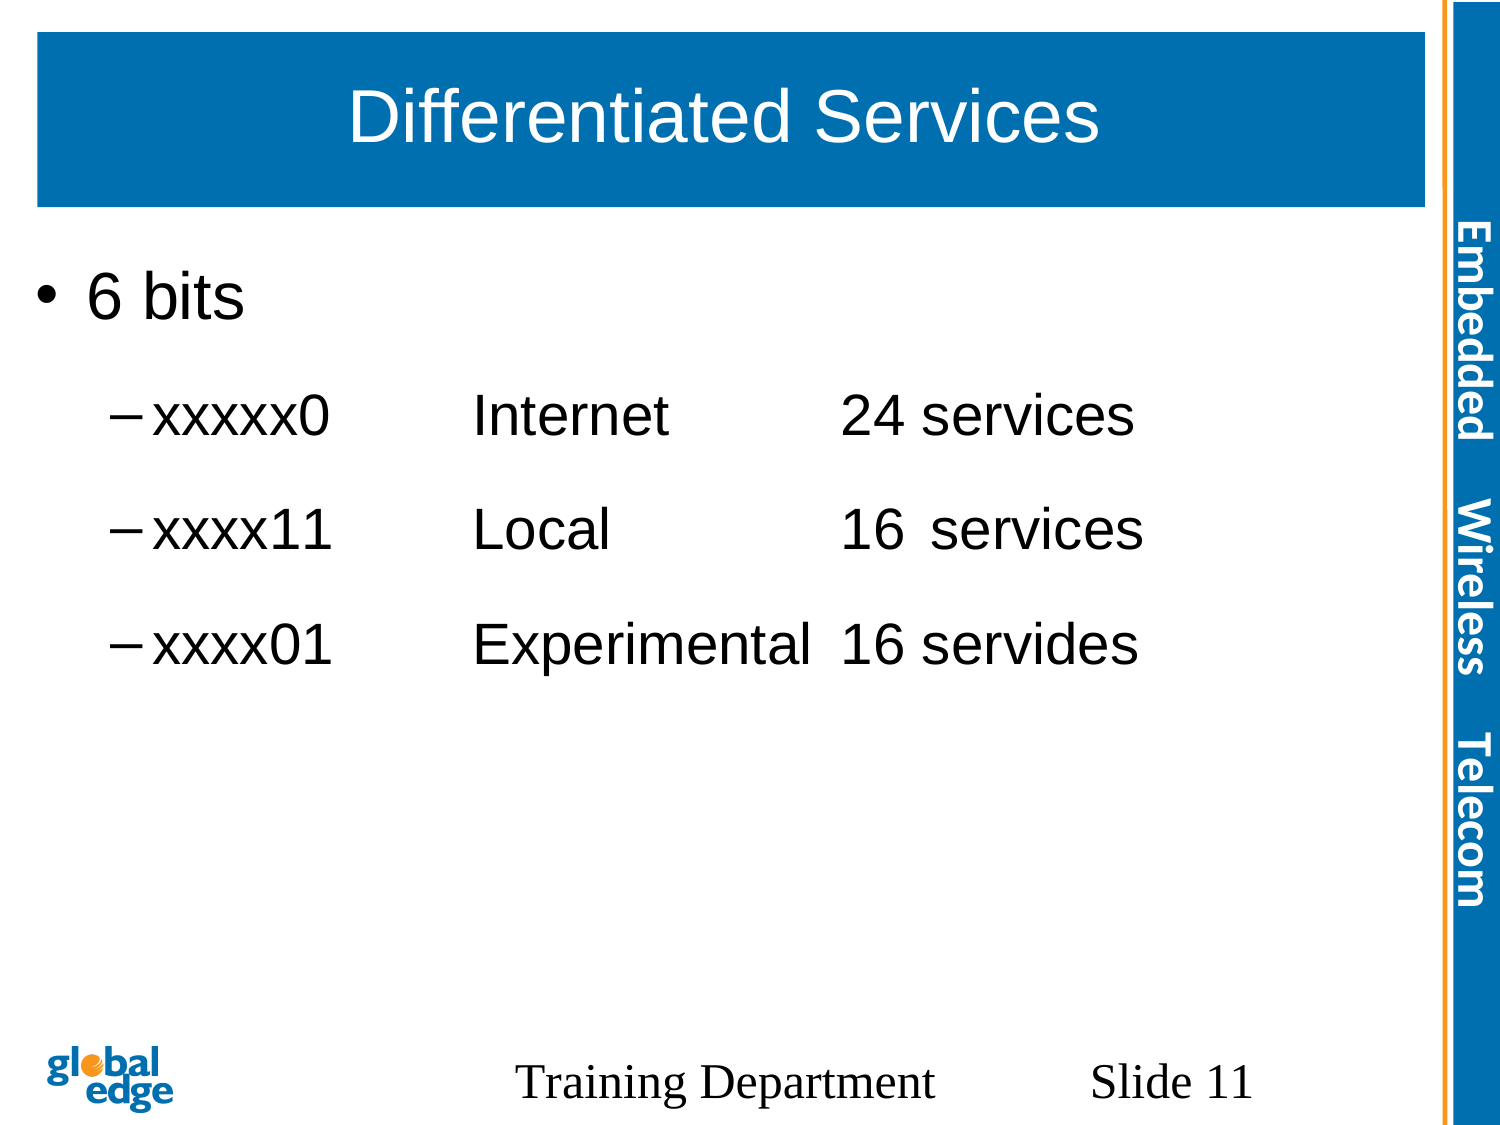

# Differentiated Services
6 bits
xxxxx0		Internet			24 services
xxxx11		Local				16	 services
xxxx01		Experimental	16 servides
11